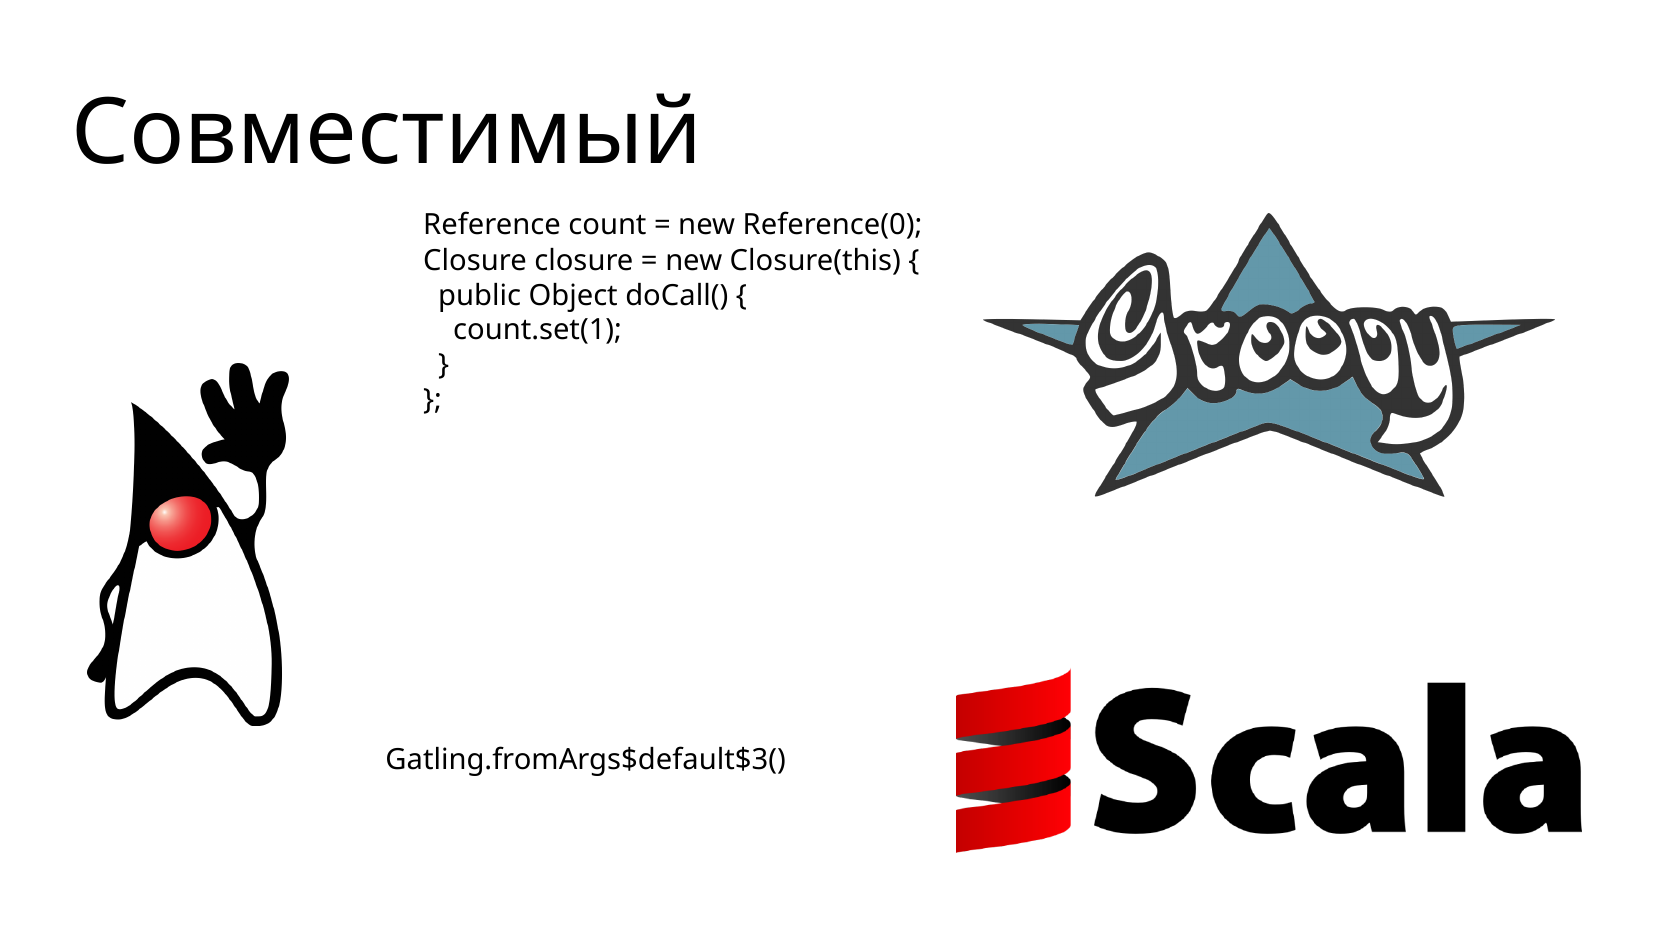

# Совместимый
Reference count = new Reference(0);
Closure closure = new Closure(this) {
 public Object doCall() {
 count.set(1);
 }
};
Gatling.fromArgs$default$3()